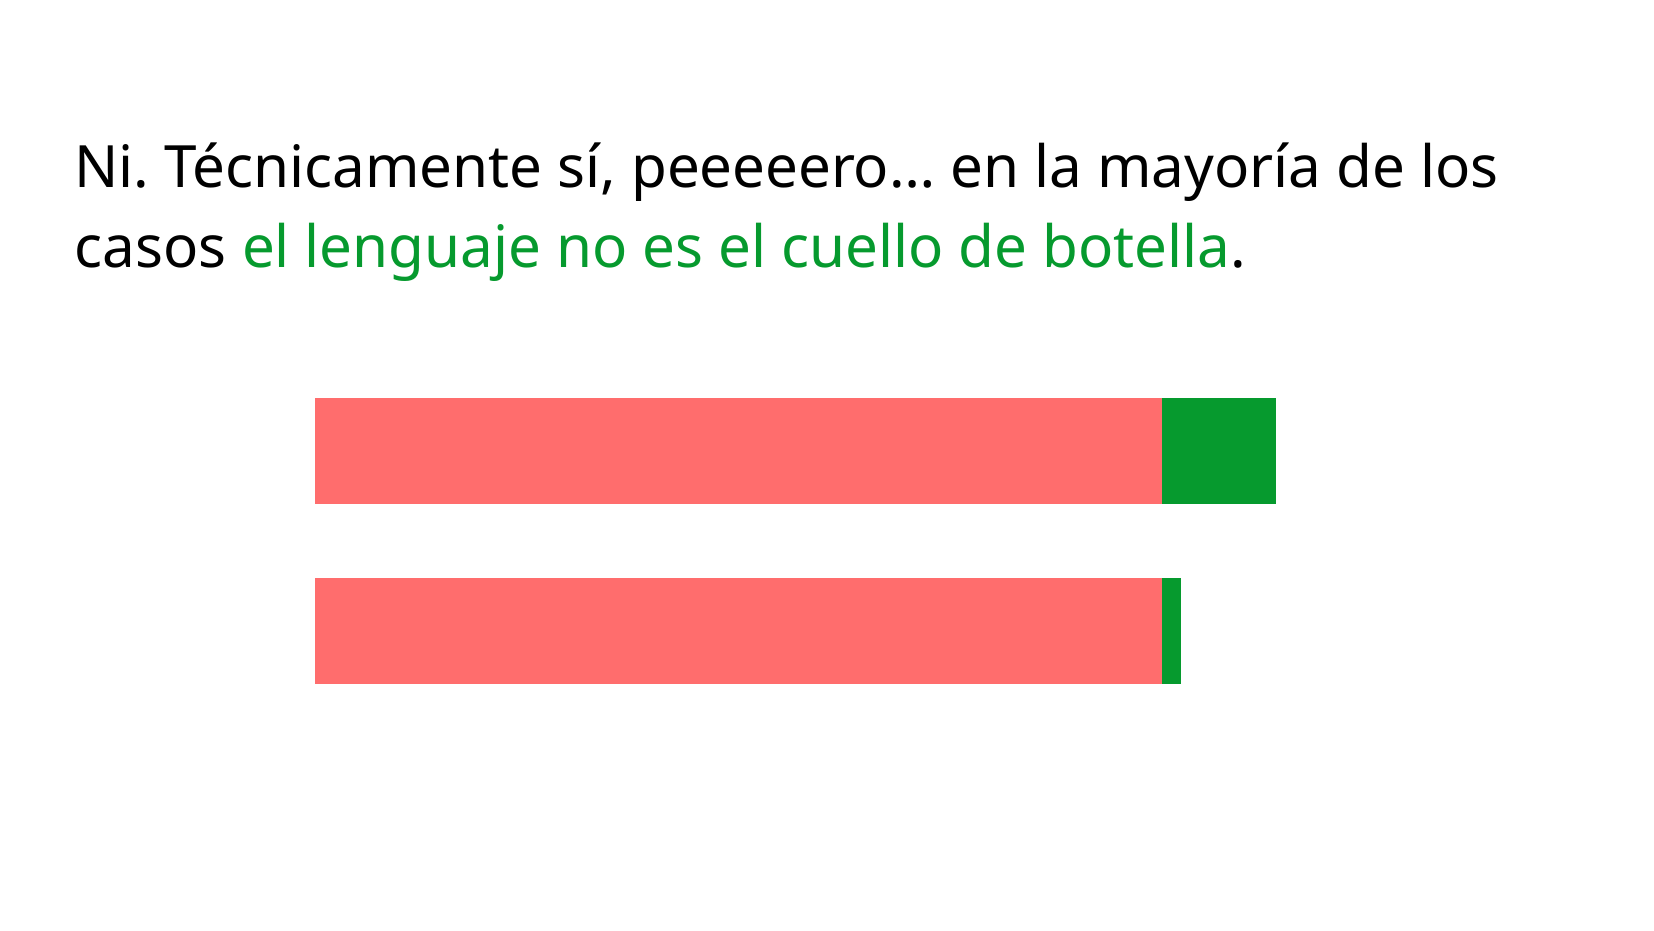

Ni. Técnicamente sí, peeeeero… en la mayoría de los casos el lenguaje no es el cuello de botella.